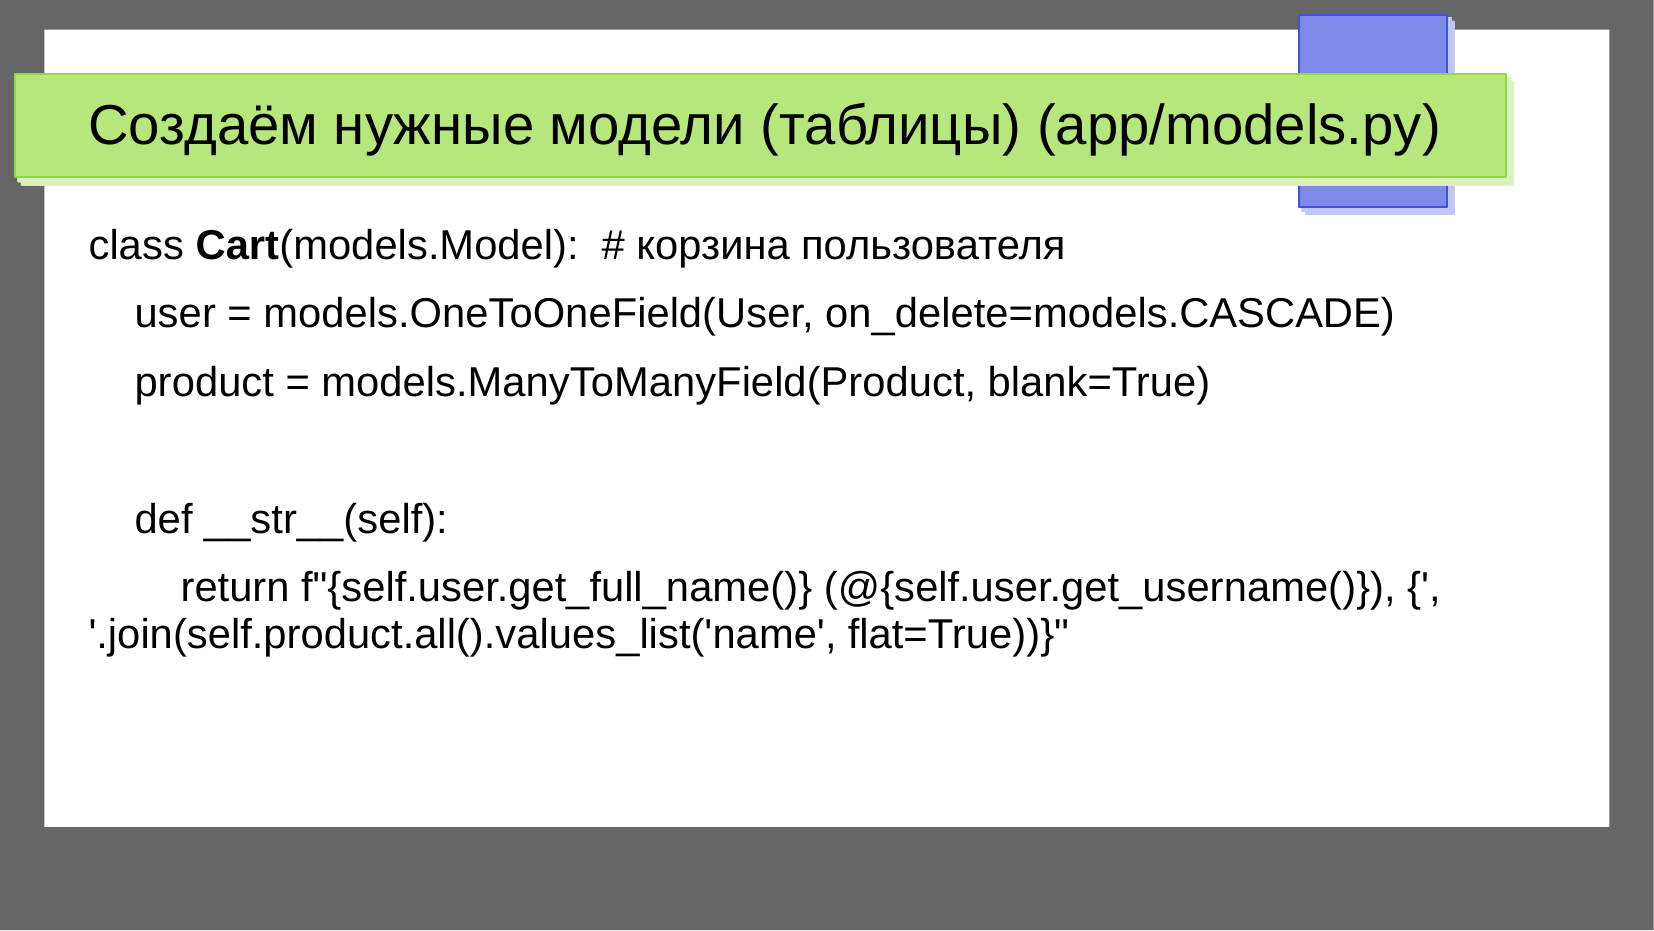

# Создаём нужные модели (таблицы) (app/models.py)
class Cart(models.Model): # корзина пользователя
 user = models.OneToOneField(User, on_delete=models.CASCADE)
 product = models.ManyToManyField(Product, blank=True)
 def __str__(self):
 return f"{self.user.get_full_name()} (@{self.user.get_username()}), {', '.join(self.product.all().values_list('name', flat=True))}"